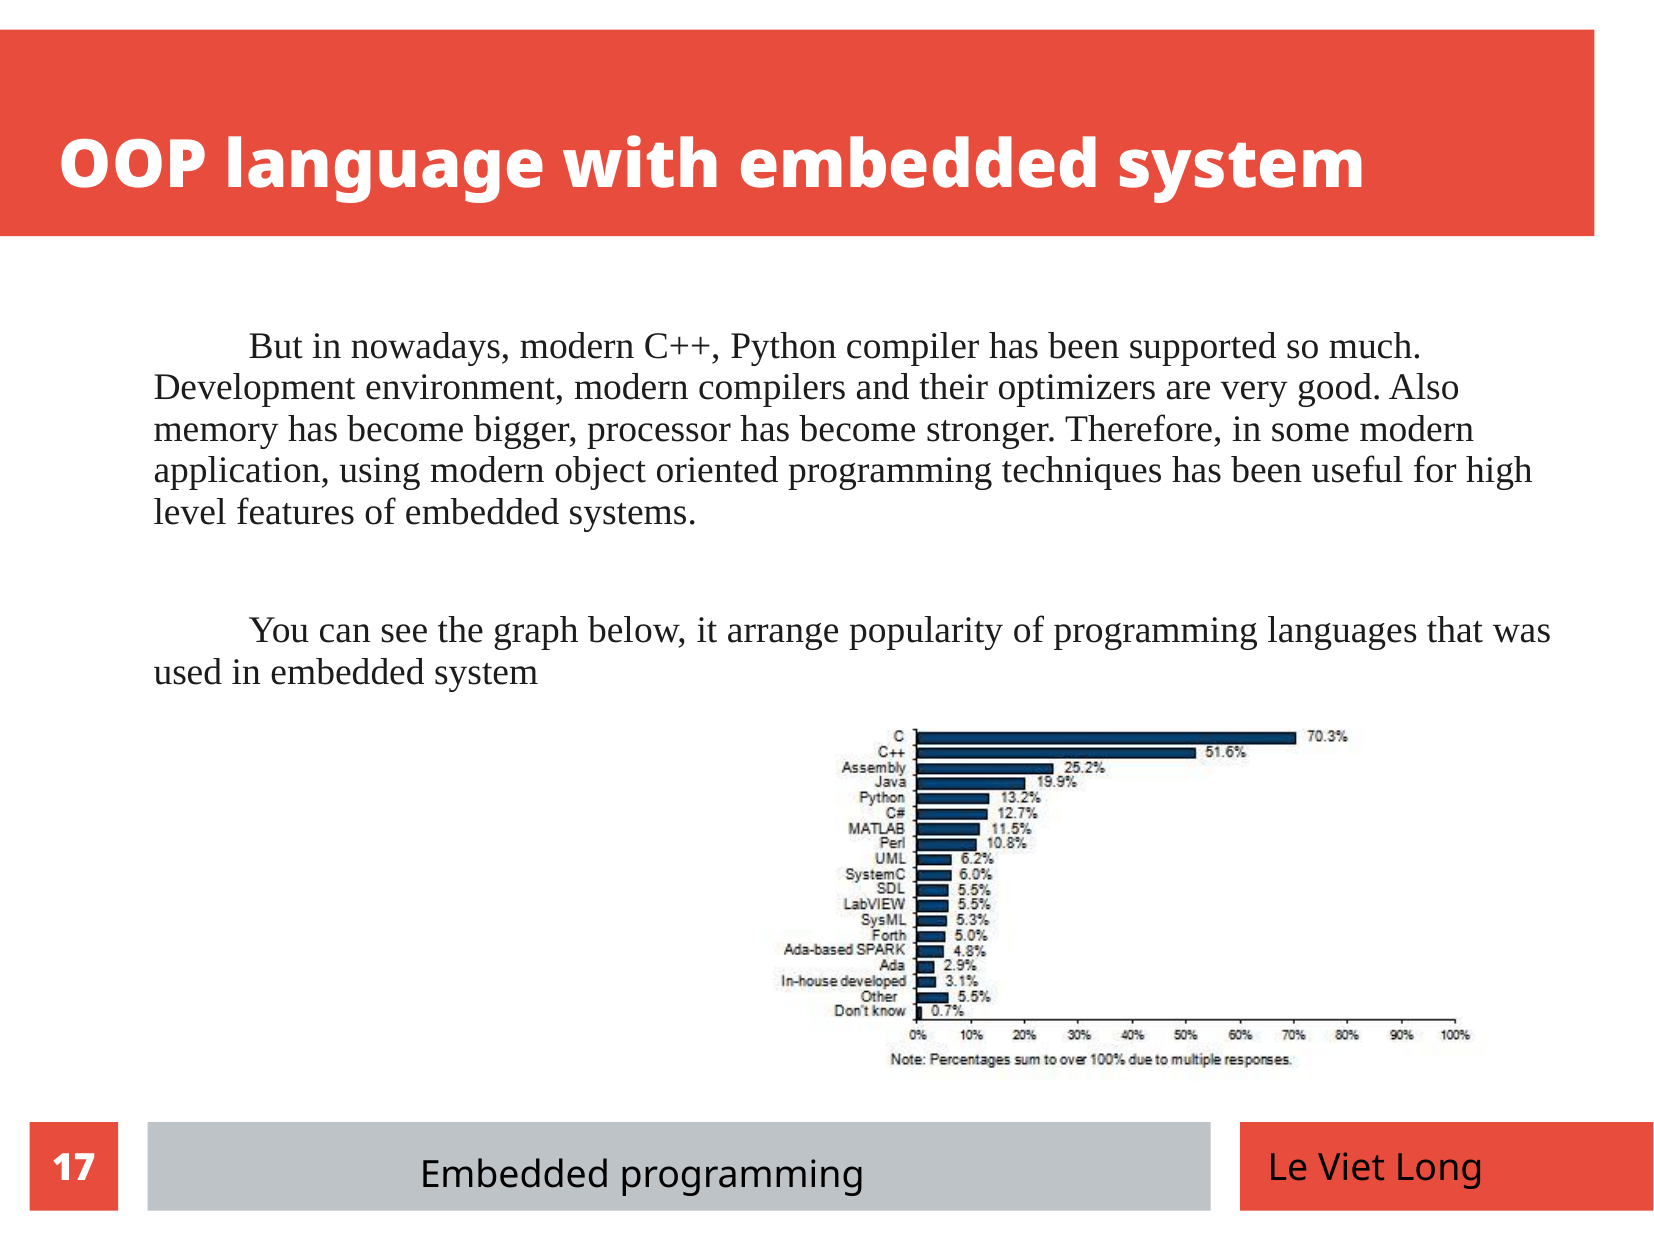

# OOP language with embedded system
 But in nowadays, modern C++, Python compiler has been supported so much. Development environment, modern compilers and their optimizers are very good. Also memory has become bigger, processor has become stronger. Therefore, in some modern application, using modern object oriented programming techniques has been useful for high level features of embedded systems.
 You can see the graph below, it arrange popularity of programming languages that was used in embedded system
17
Le Viet Long
Embedded programming